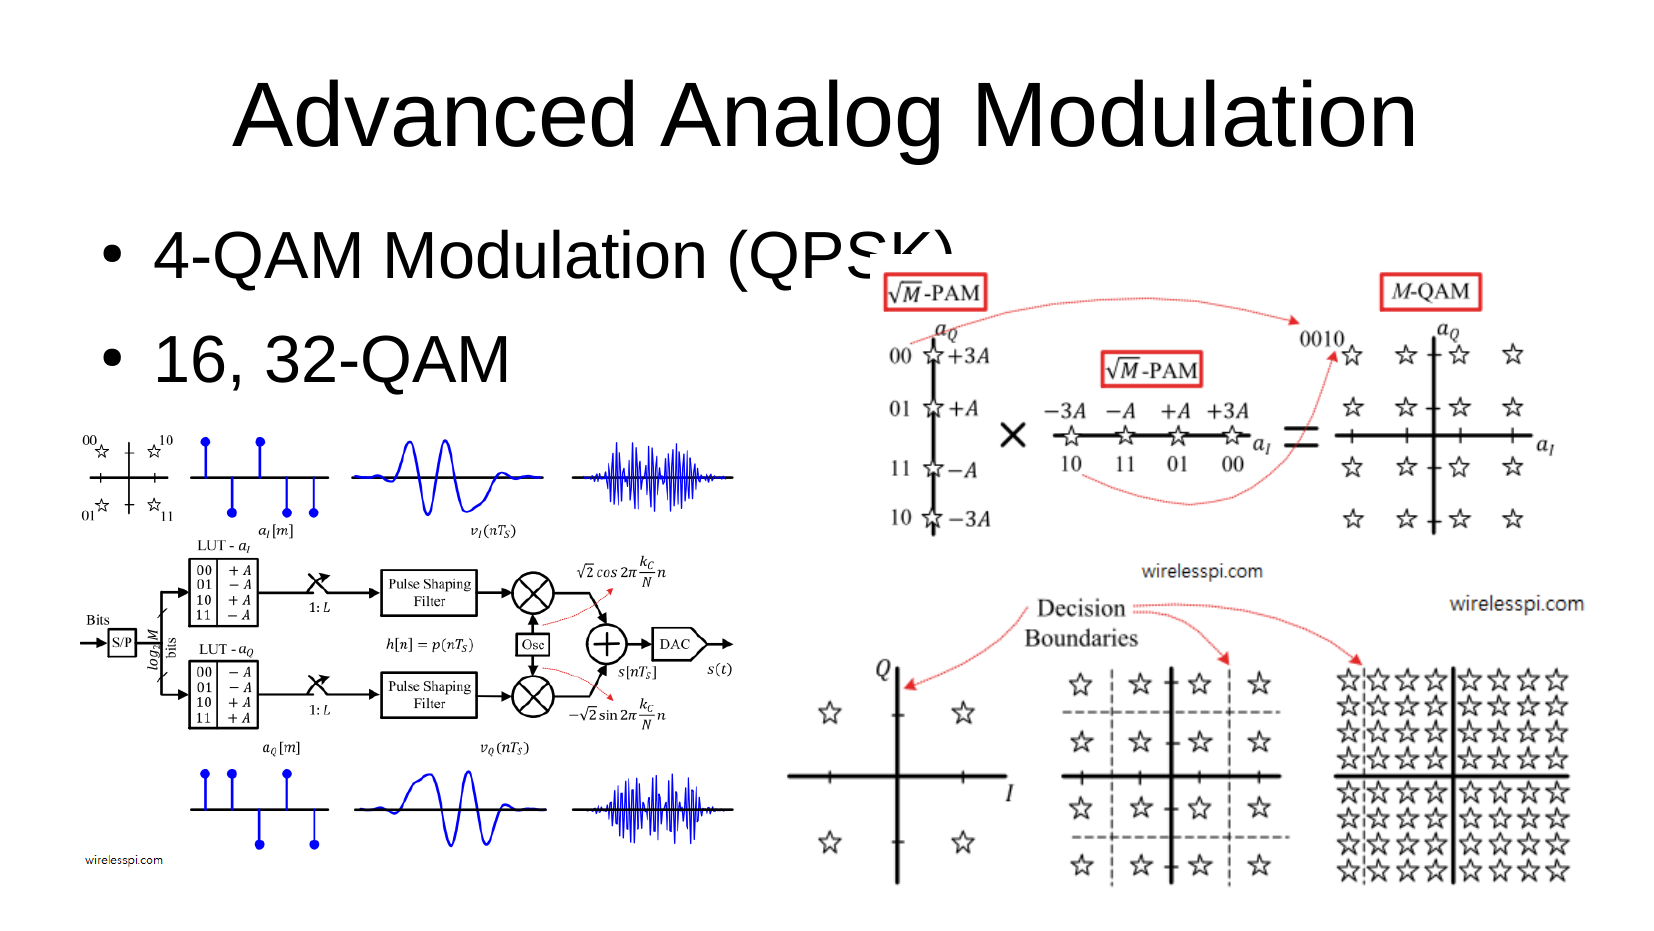

# Advanced Analog Modulation
4-QAM Modulation (QPSK)
16, 32-QAM